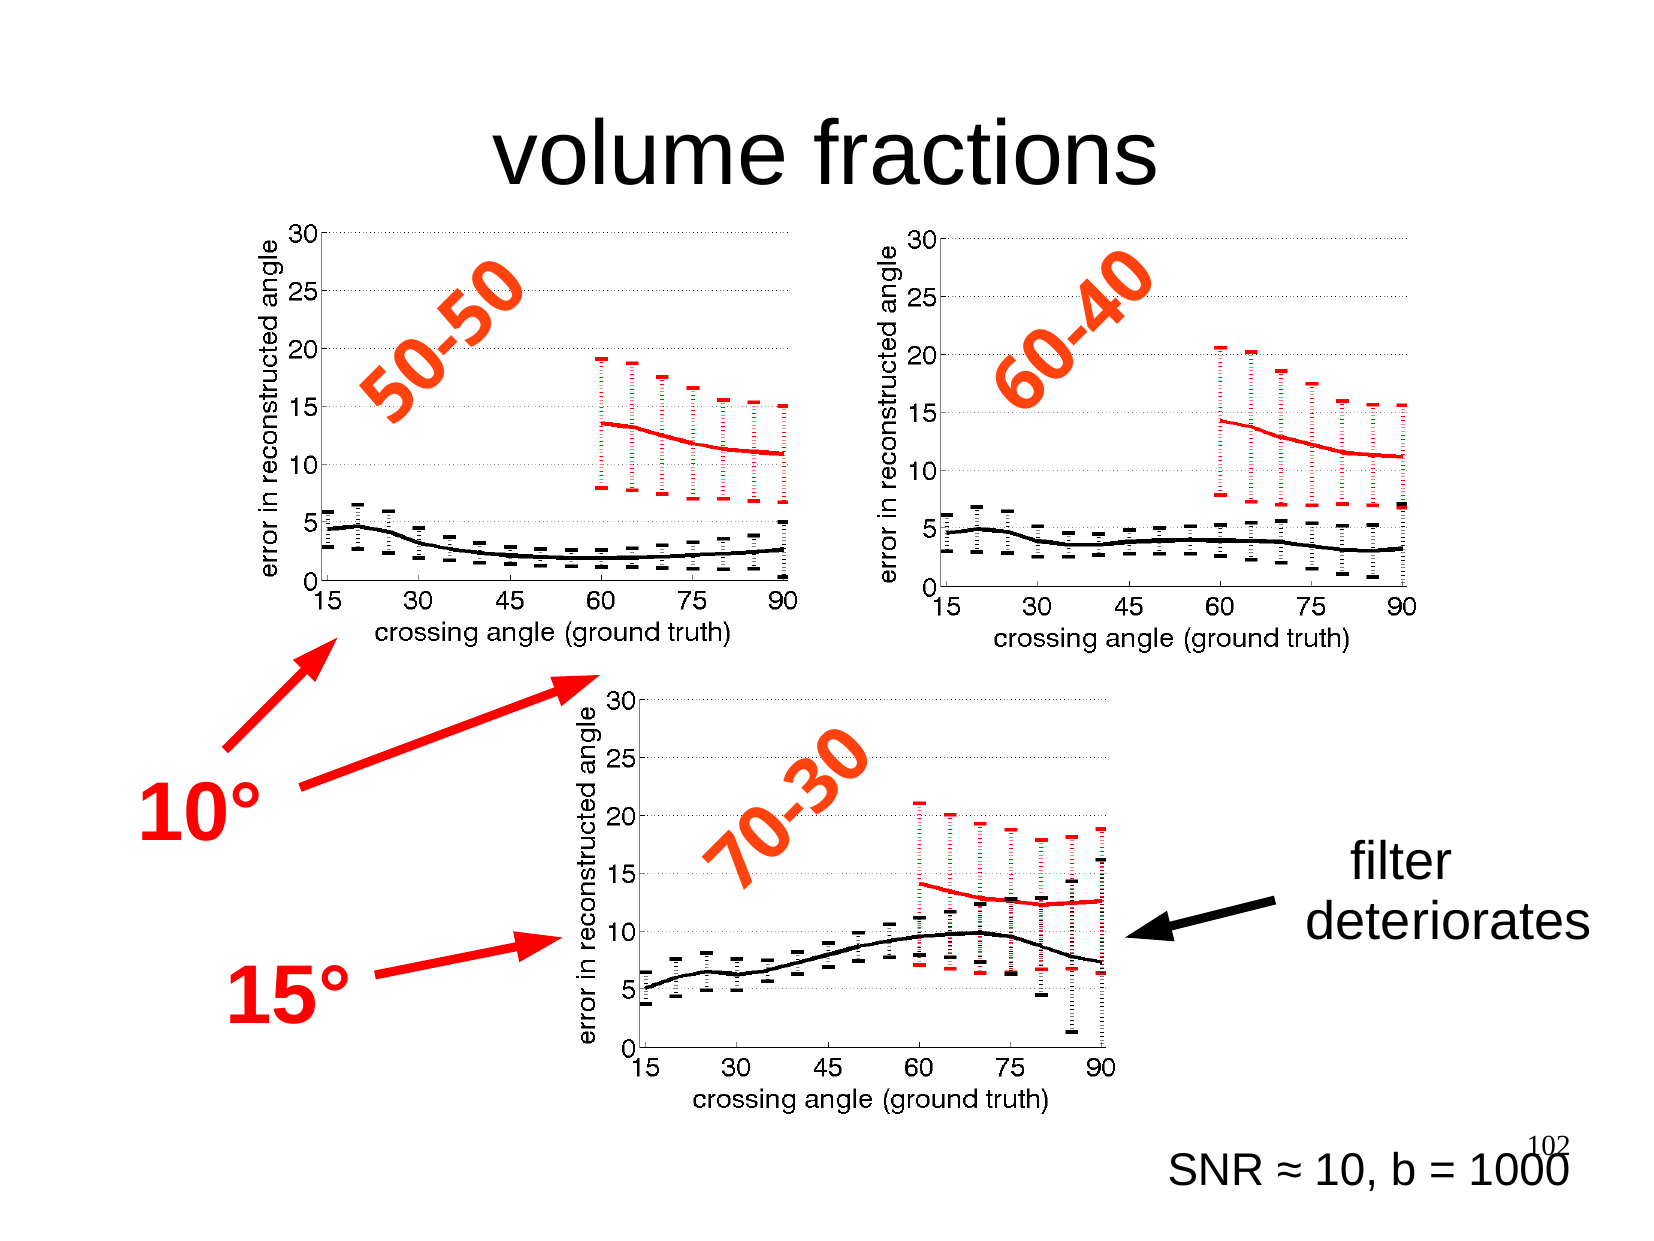

# volume fractions
60-40
50-50
70-30
10°
 filter
deteriorates
15°
102
SNR ≈ 10, b = 1000